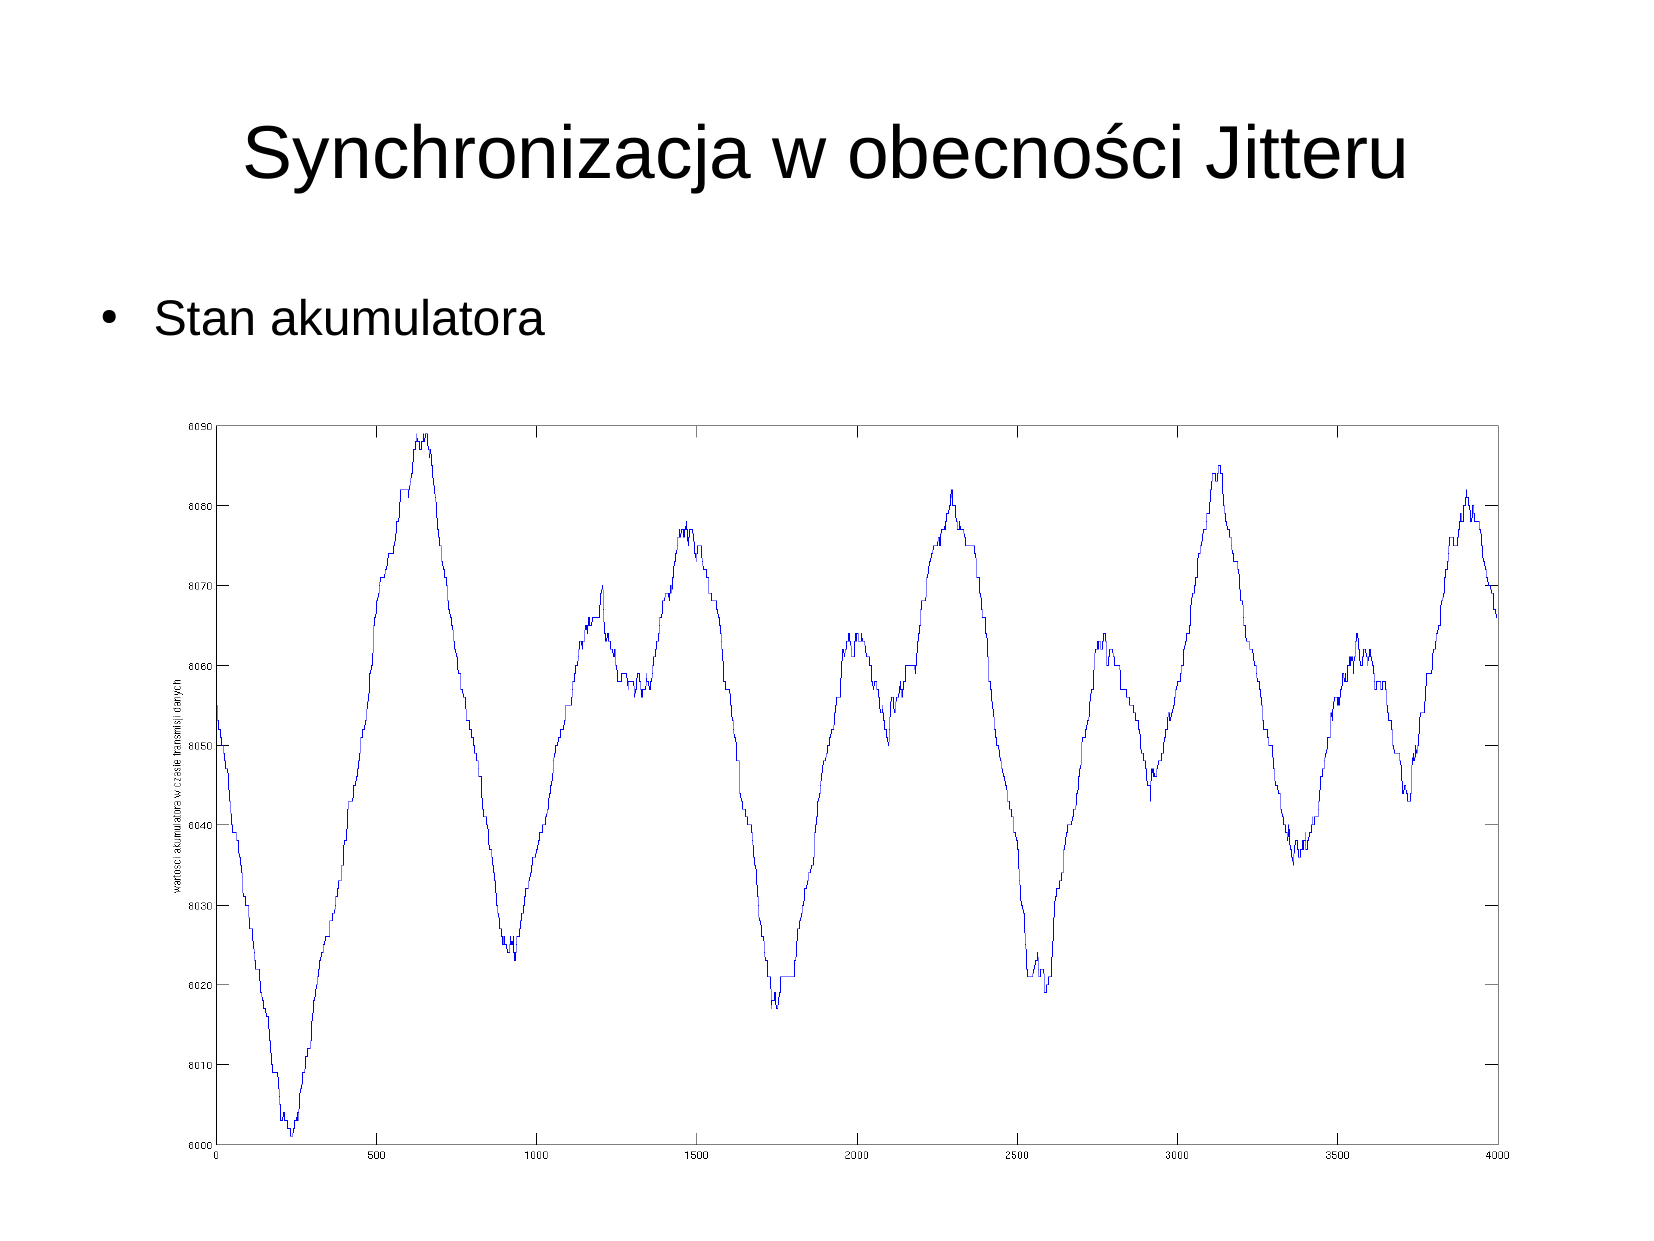

# Synchronizacja w obecności Jitteru
Stan akumulatora